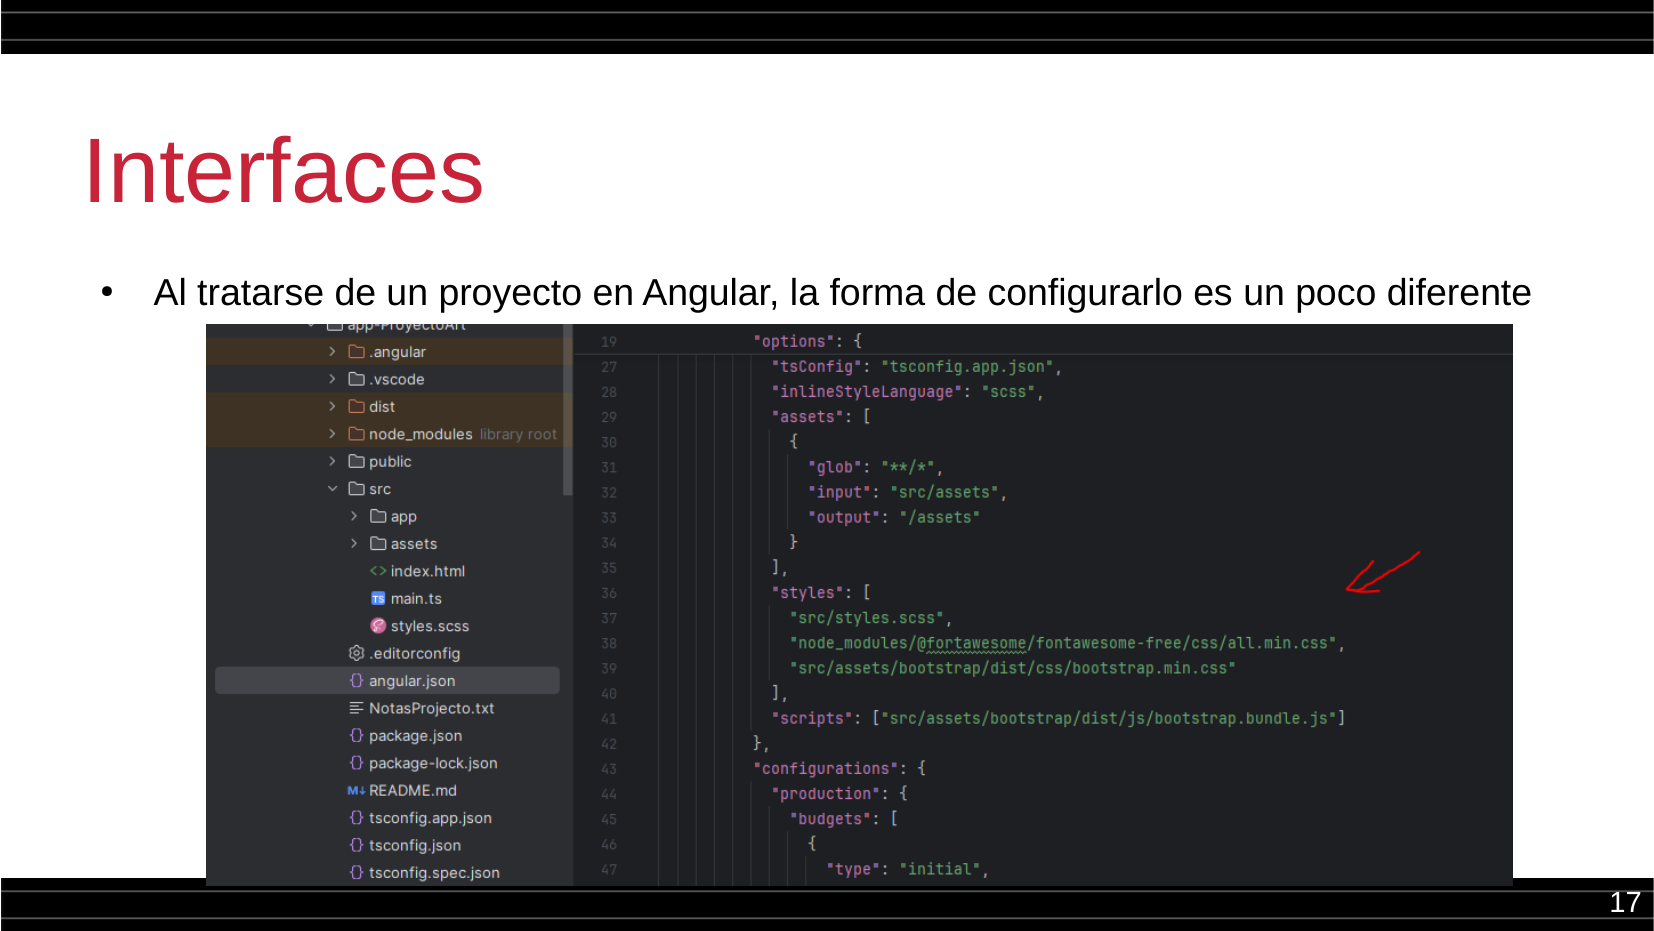

# Interfaces
Al tratarse de un proyecto en Angular, la forma de configurarlo es un poco diferente